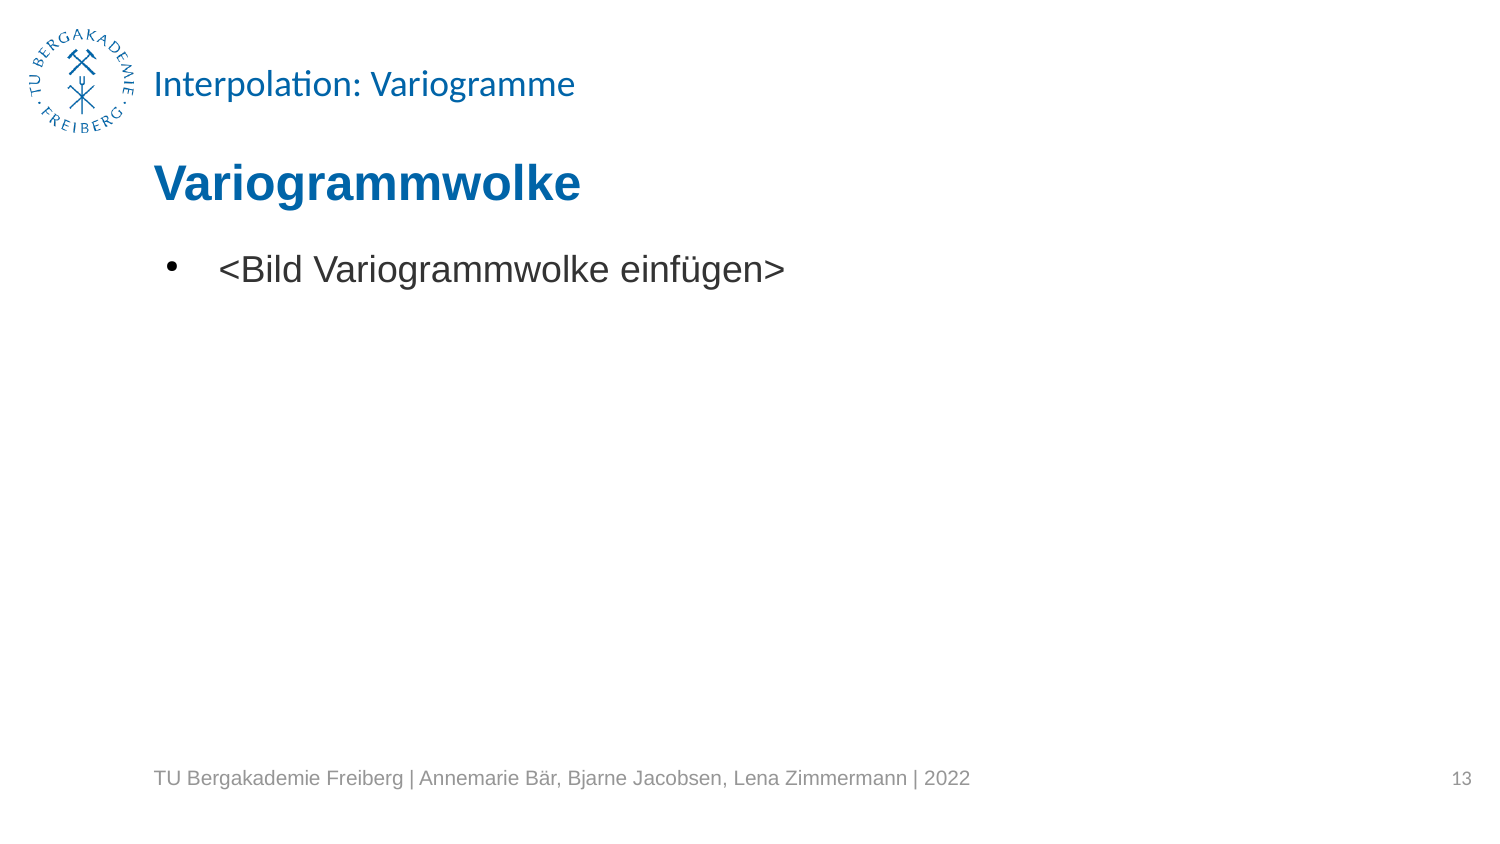

Interpolation: Variogramme
Variogrammwolke
# <Bild Variogrammwolke einfügen>
TU Bergakademie Freiberg | Annemarie Bär, Bjarne Jacobsen, Lena Zimmermann | 2022